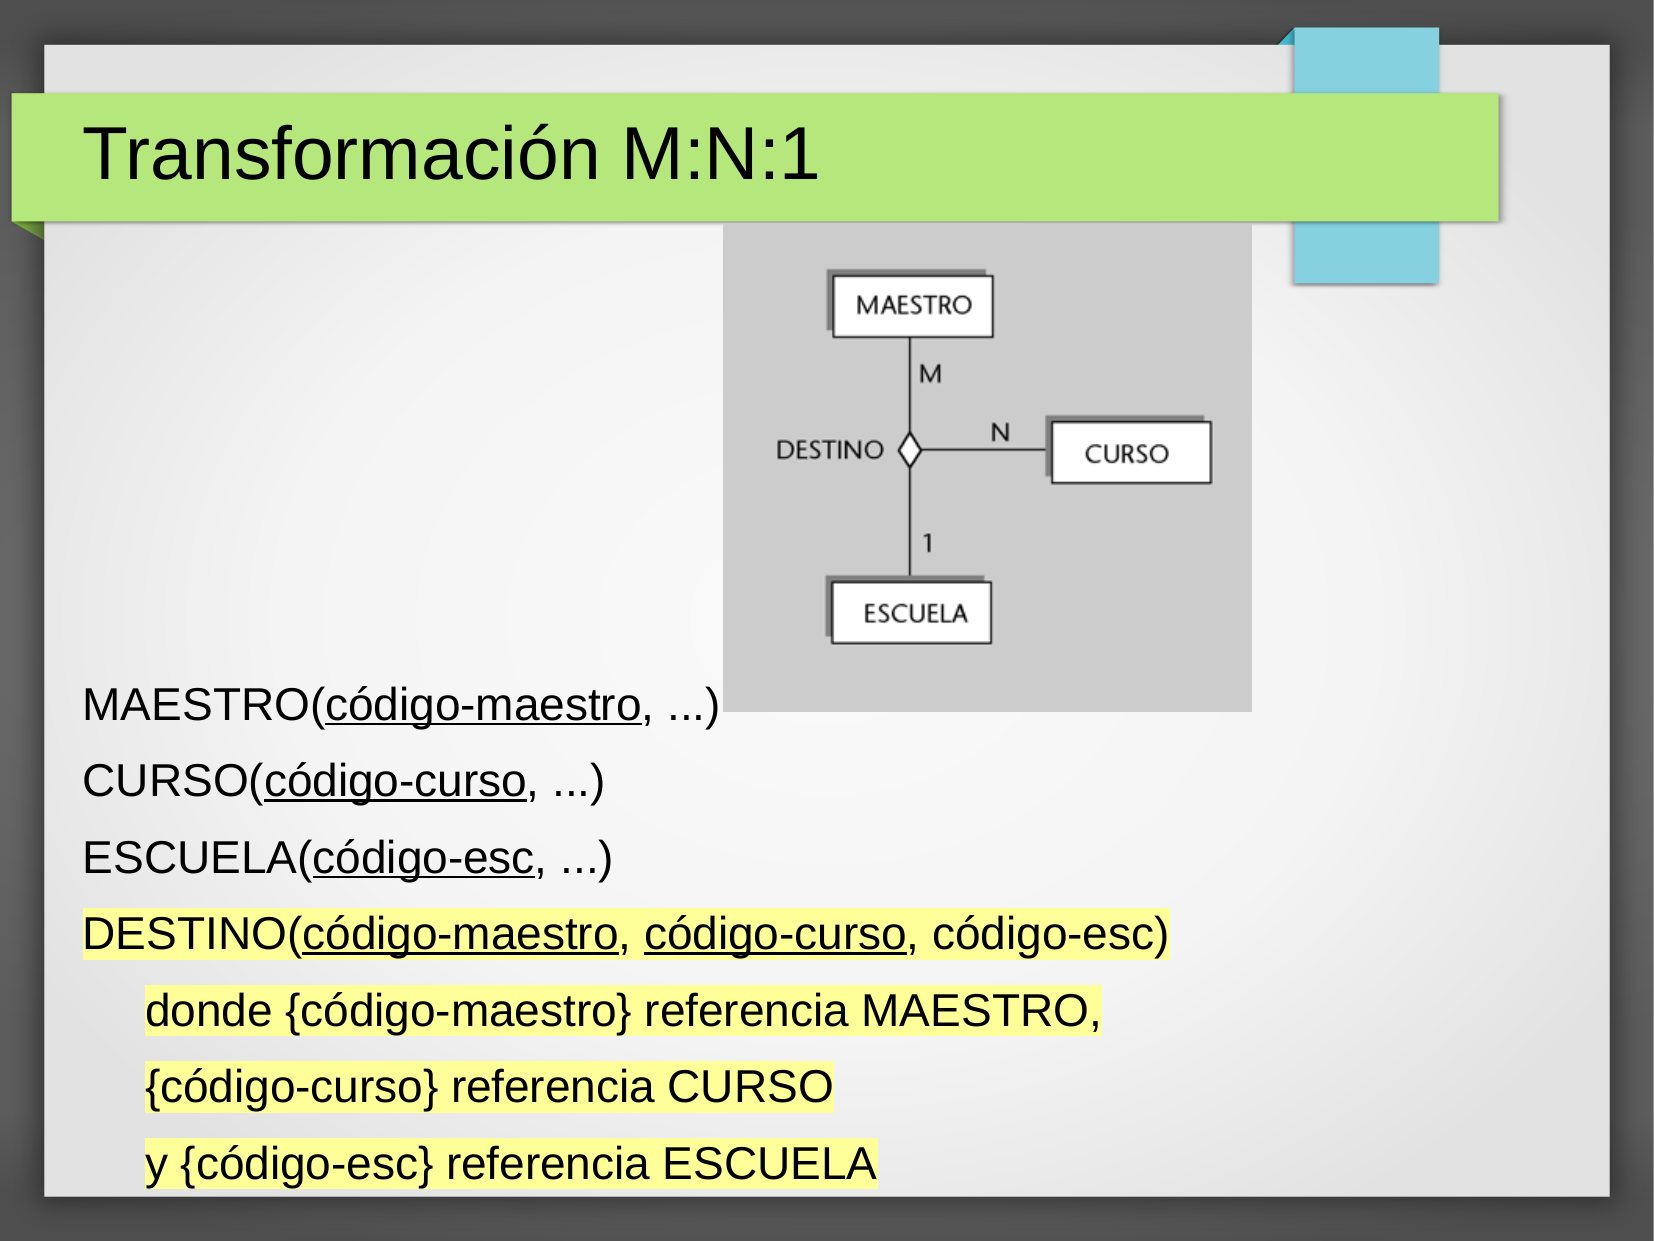

# Transformación M:N:1
MAESTRO(código-maestro, ...)
CURSO(código-curso, ...)
ESCUELA(código-esc, ...)
DESTINO(código-maestro, código-curso, código-esc)
donde {código-maestro} referencia MAESTRO,
{código-curso} referencia CURSO
y {código-esc} referencia ESCUELA